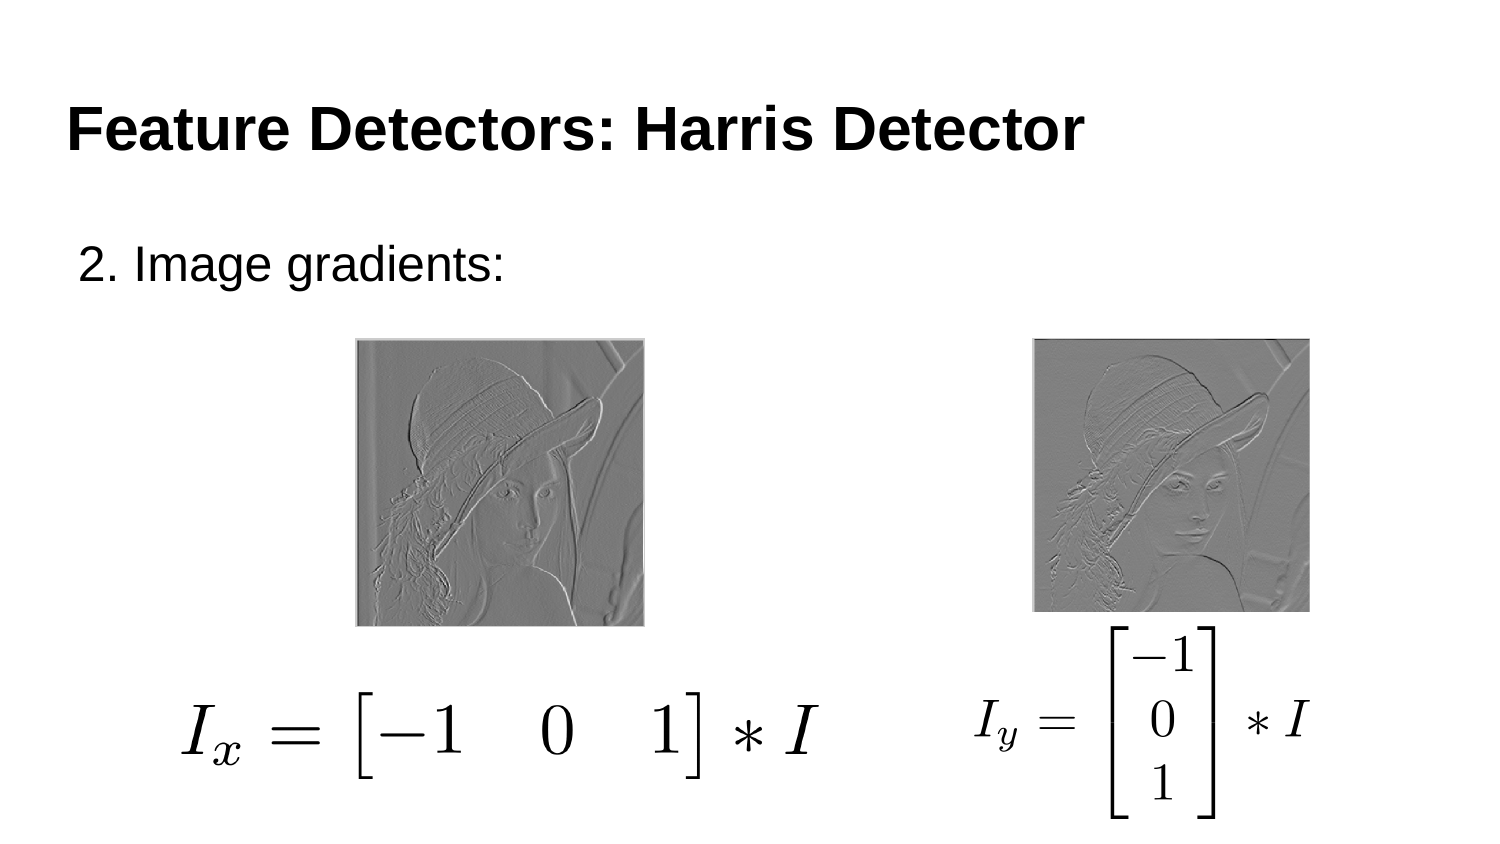

# Feature Detectors: Harris Detector
2. Image gradients: